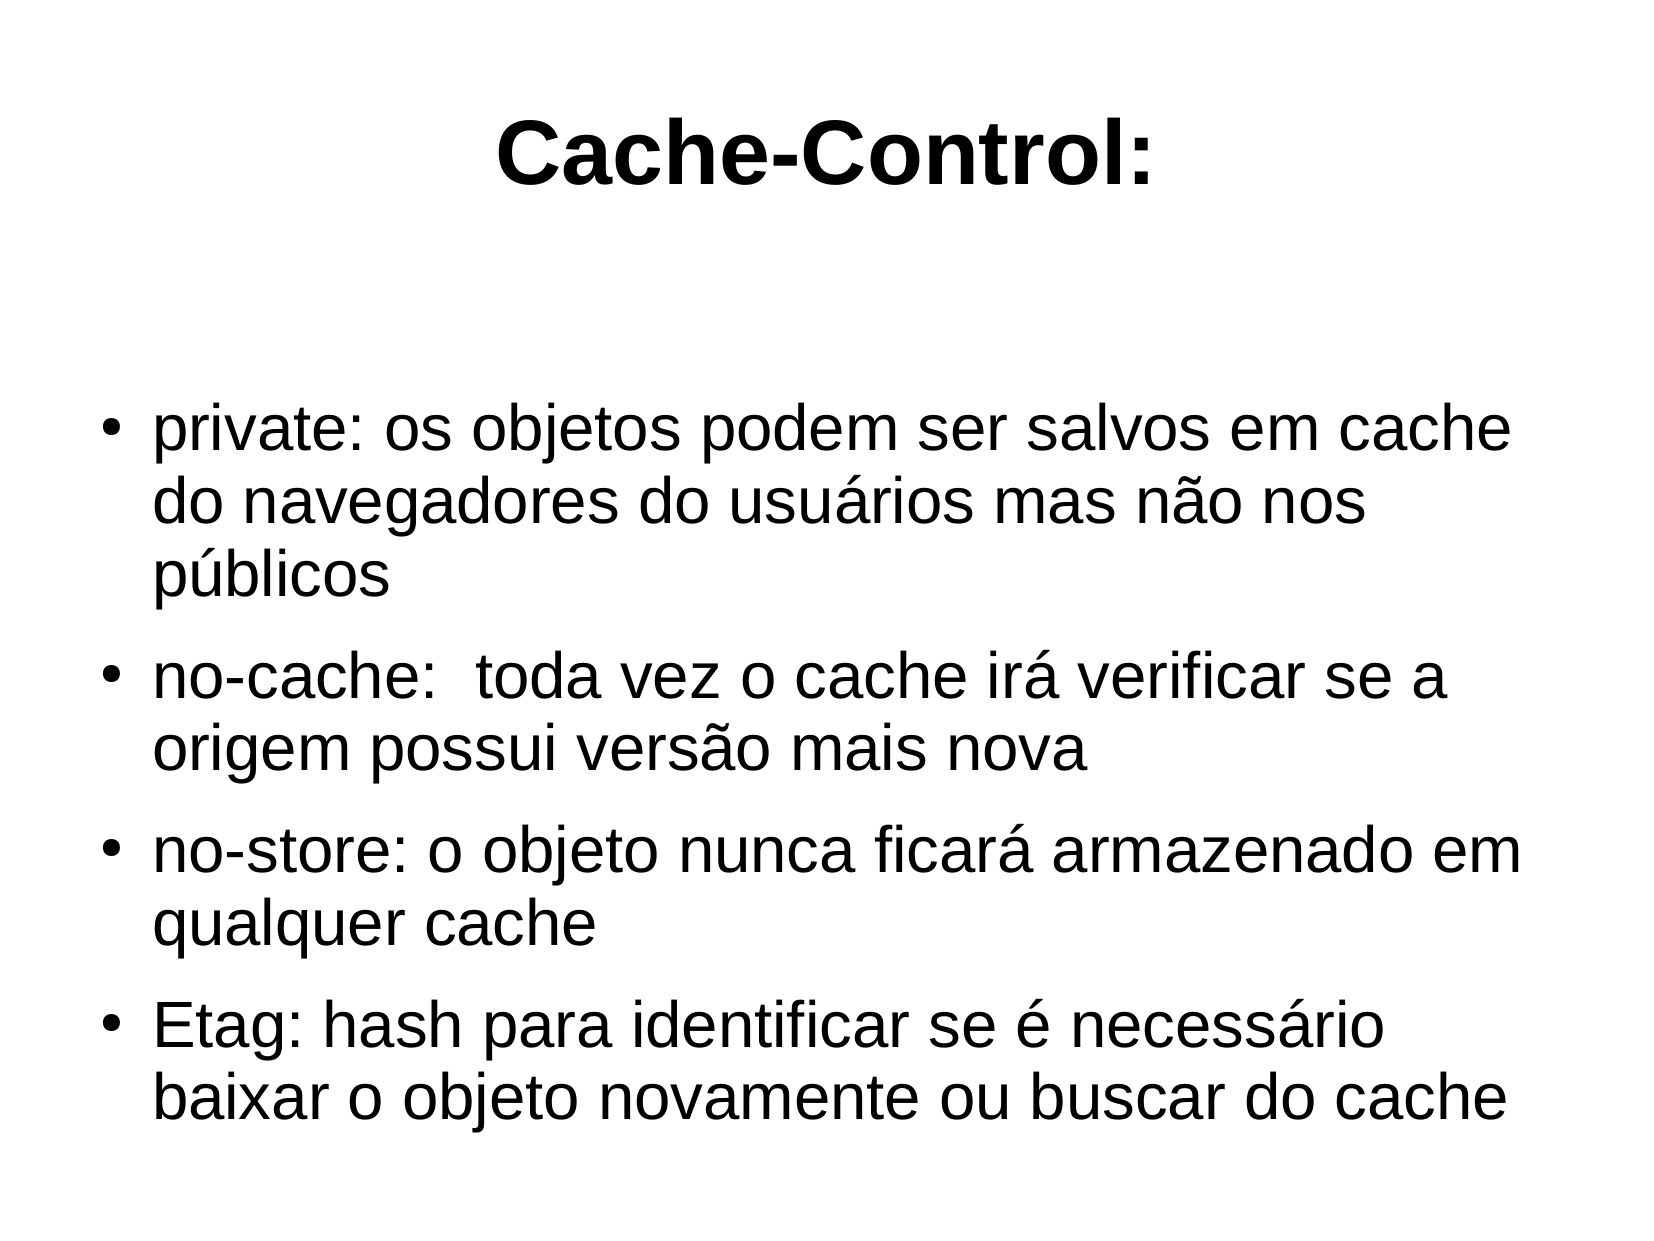

# Cache-Control:
private: os objetos podem ser salvos em cache do navegadores do usuários mas não nos públicos
no-cache: toda vez o cache irá verificar se a origem possui versão mais nova
no-store: o objeto nunca ficará armazenado em qualquer cache
Etag: hash para identificar se é necessário baixar o objeto novamente ou buscar do cache